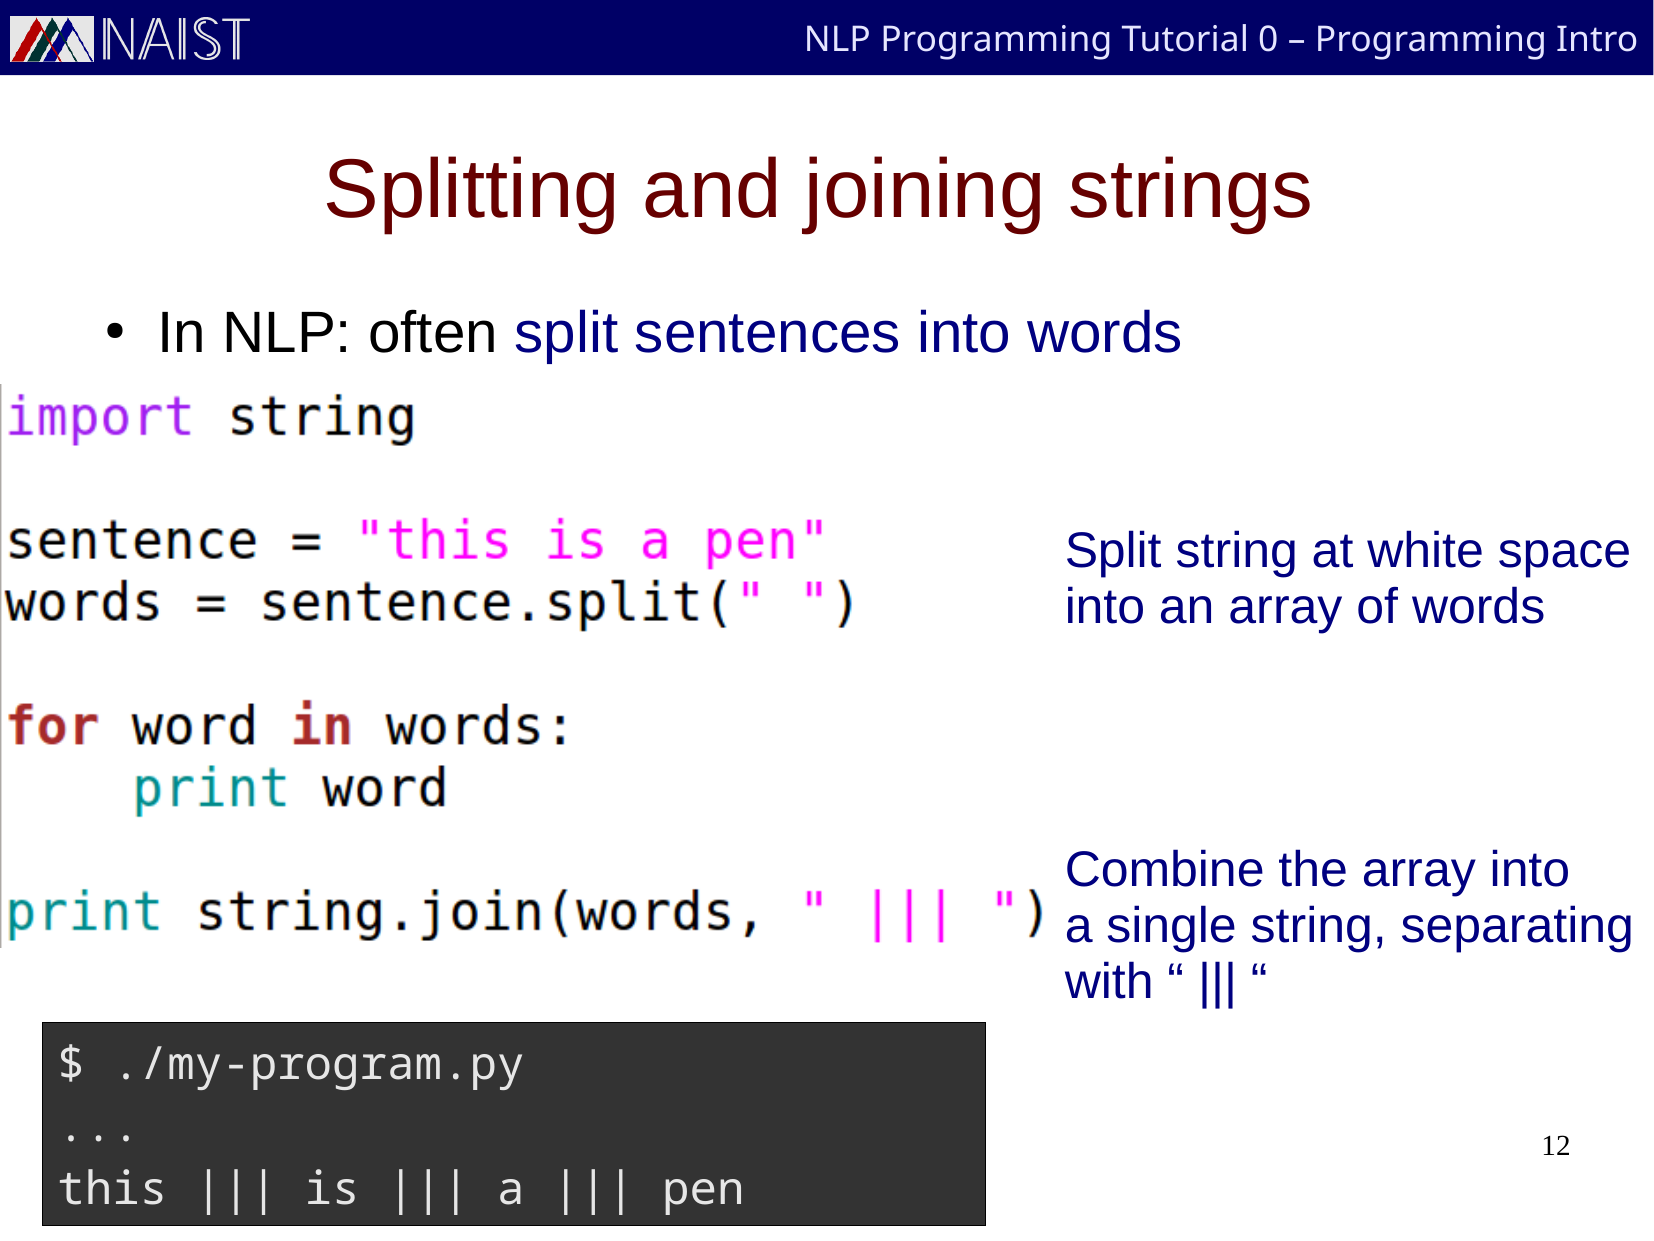

# Splitting and joining strings
In NLP: often split sentences into words
Split string at white space
into an array of words
Combine the array into
a single string, separating
with “ ||| “
$ ./my-program.py
...
this ||| is ||| a ||| pen
12